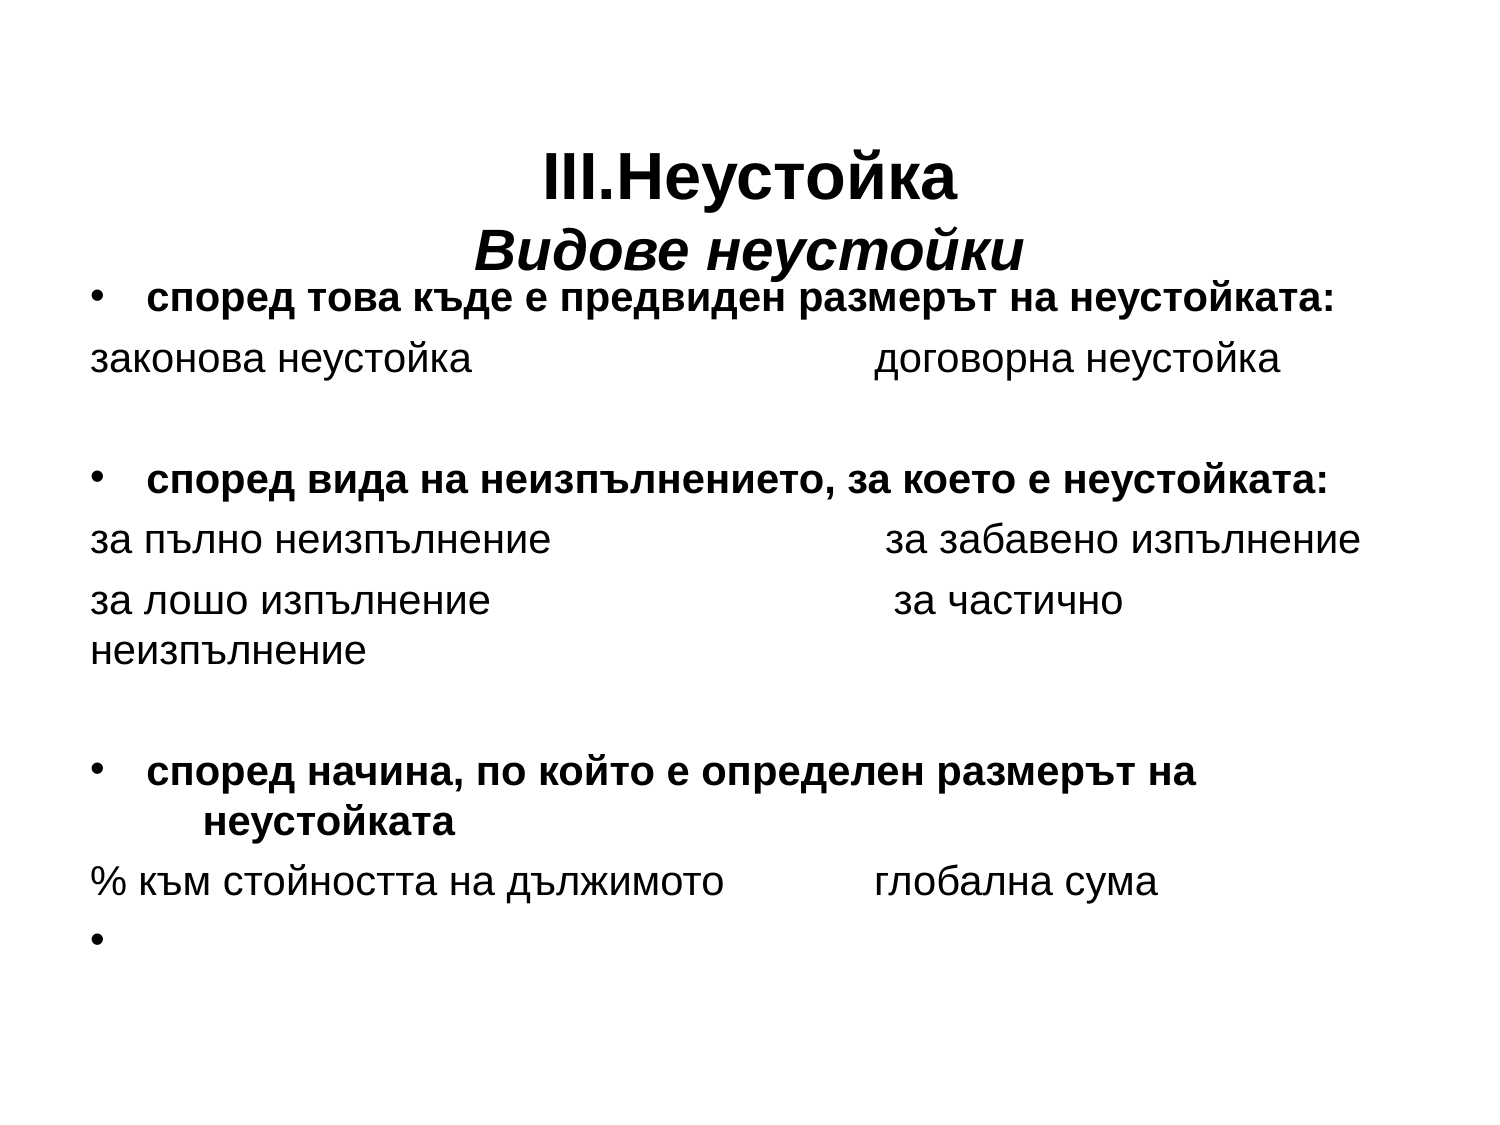

# III.Нeустойка Видове неустойки
според това къде е предвиден размерът на неустойката:
законова неустойка договорна неустойка
според вида на неизпълнението, за което е неустойката:
за пълно неизпълнение за забавено изпълнение
за лошо изпълнение за частично неизпълнение
според начина, по който е определен размерът на неустойката
% към стойността на дължимото глобална сума